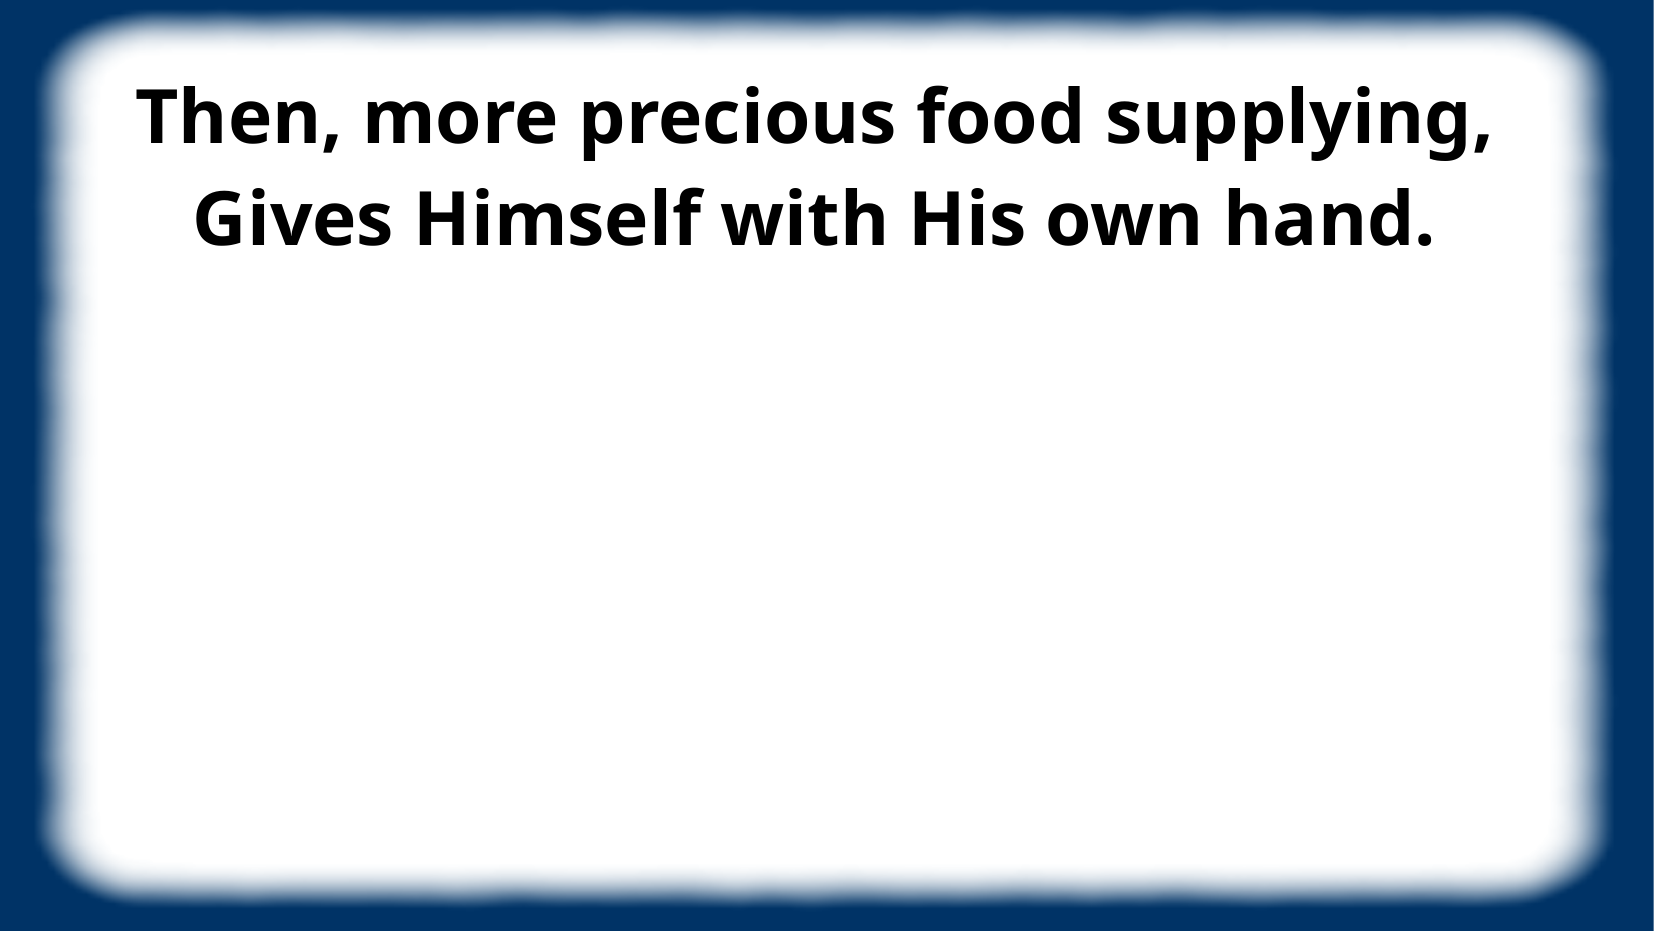

Then, more precious food supplying,
Gives Himself with His own hand.